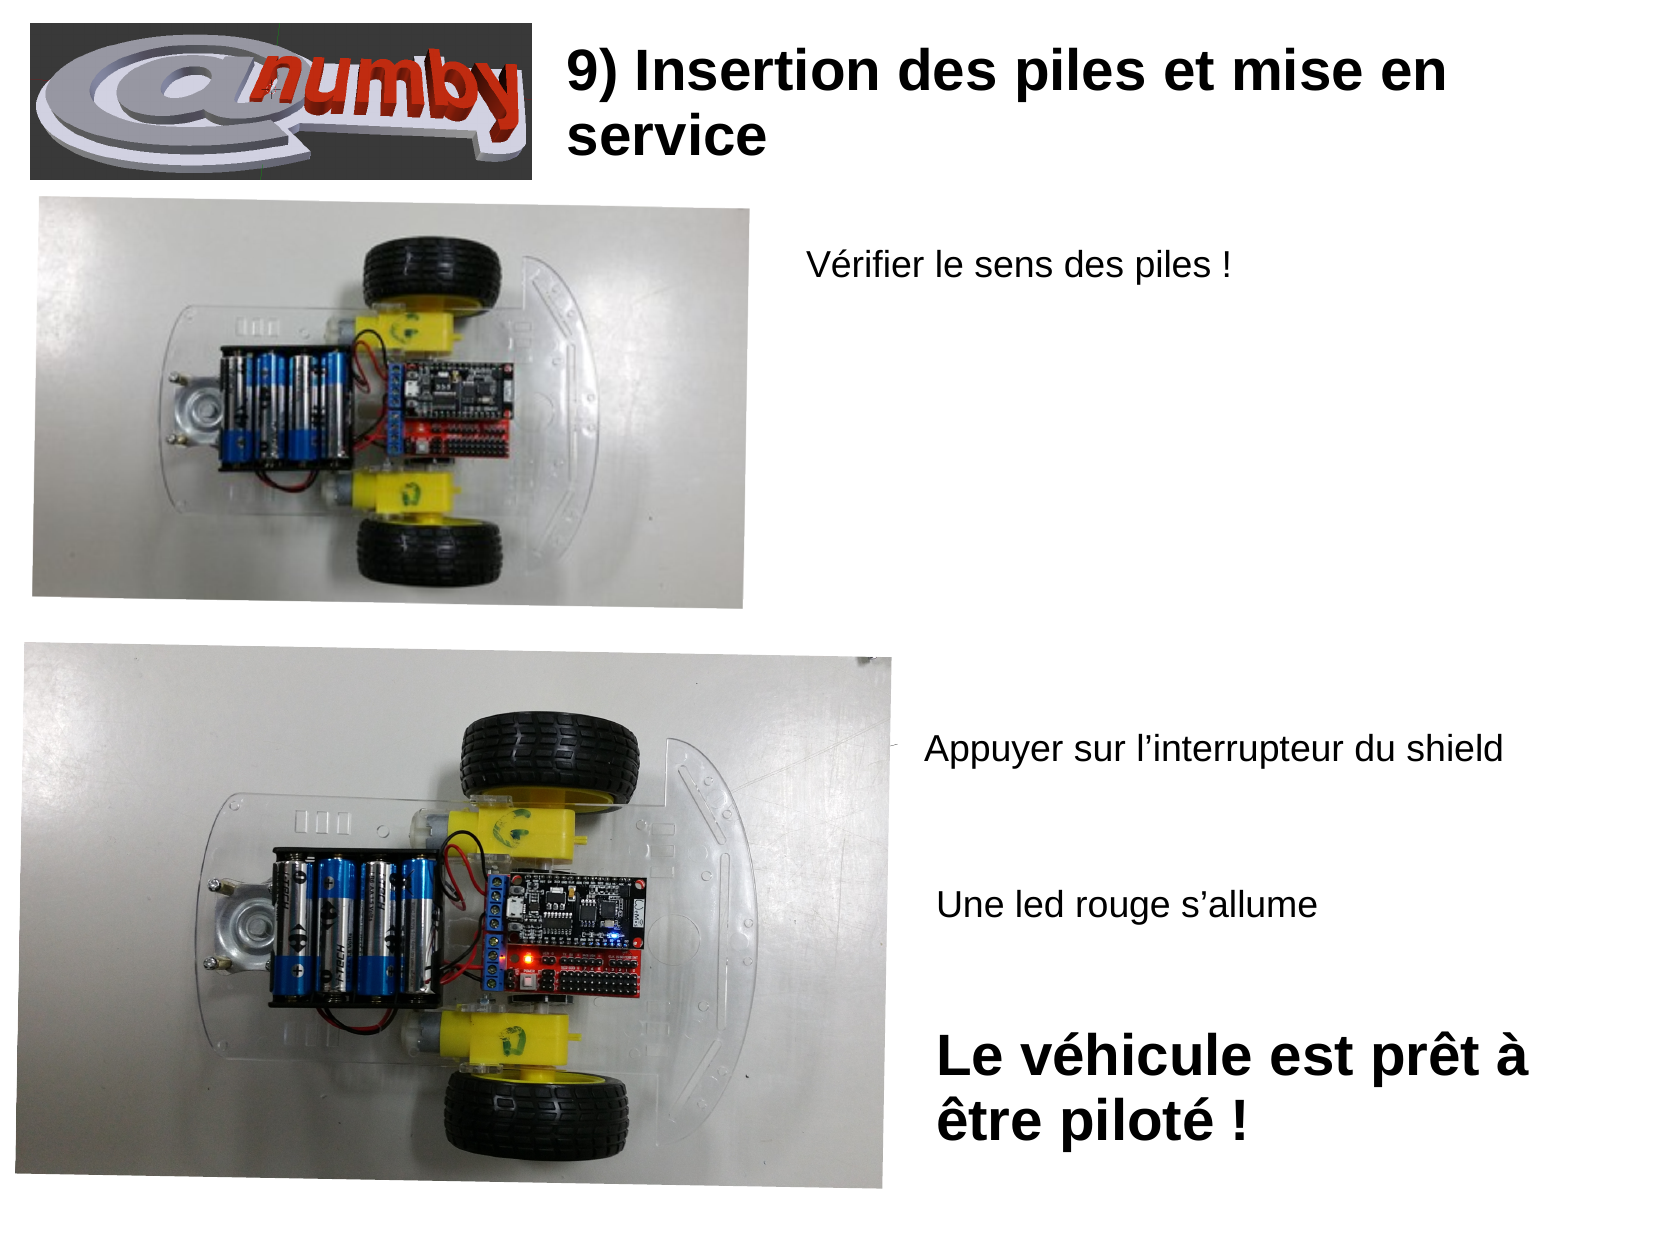

# 9) Insertion des piles et mise en service
Vérifier le sens des piles !
Appuyer sur l’interrupteur du shield
Une led rouge s’allume
Le véhicule est prêt à être piloté !